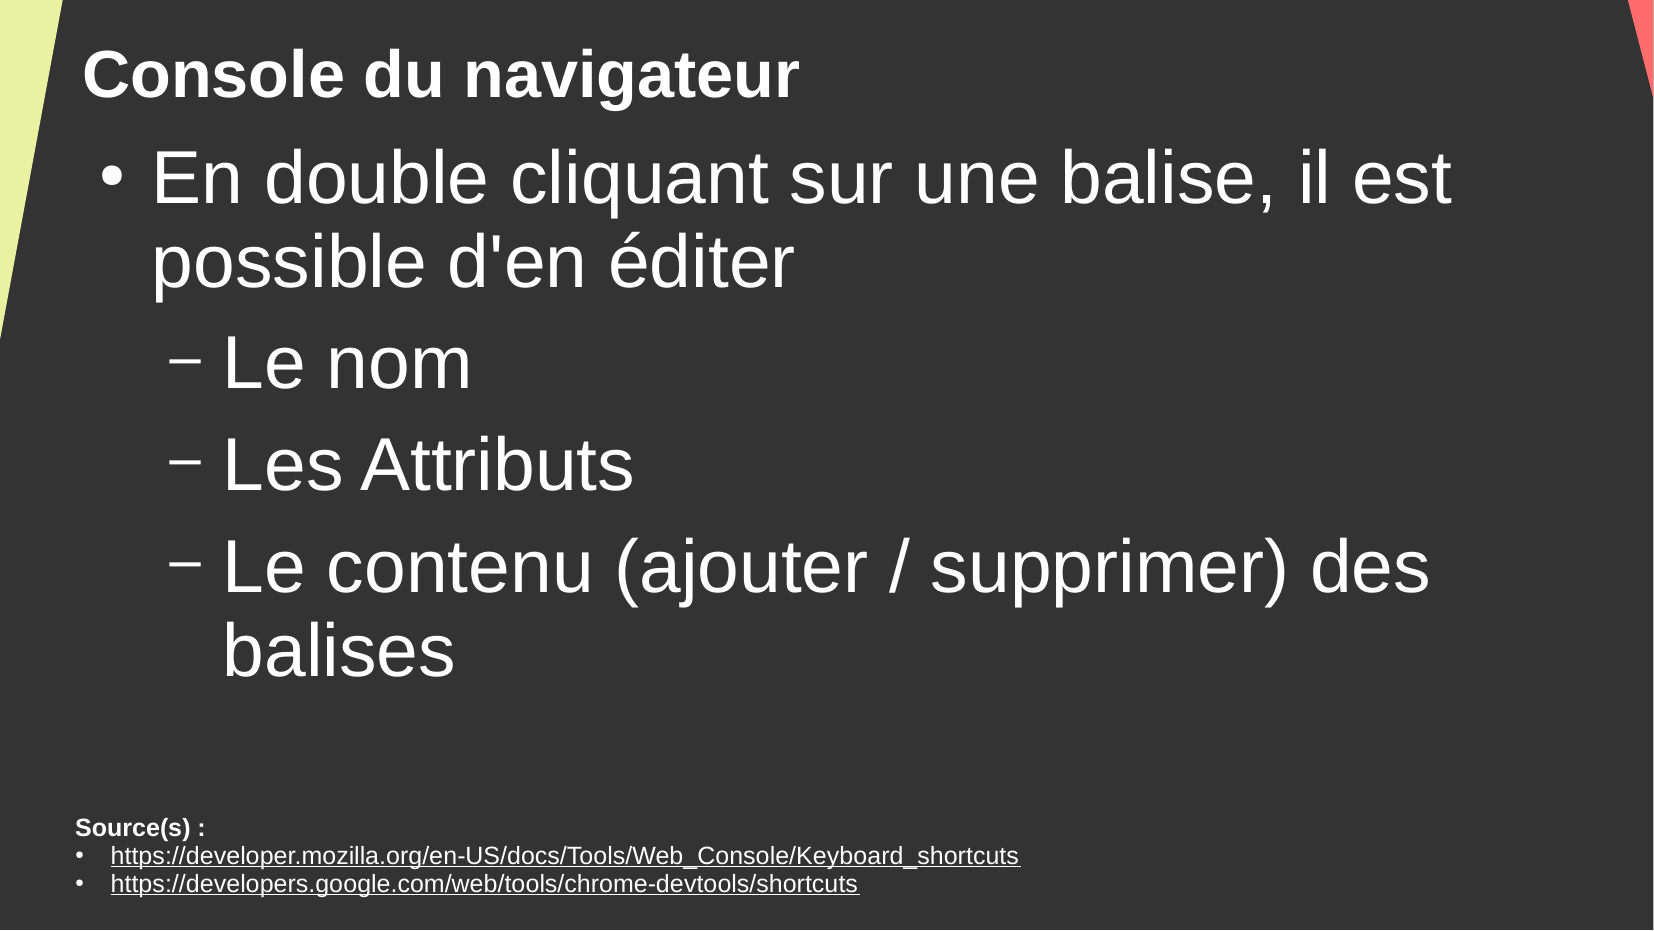

# Console du navigateur
En double cliquant sur une balise, il est possible d'en éditer
Le nom
Les Attributs
Le contenu (ajouter / supprimer) des balises
Source(s) :
https://developer.mozilla.org/en-US/docs/Tools/Web_Console/Keyboard_shortcuts
https://developers.google.com/web/tools/chrome-devtools/shortcuts